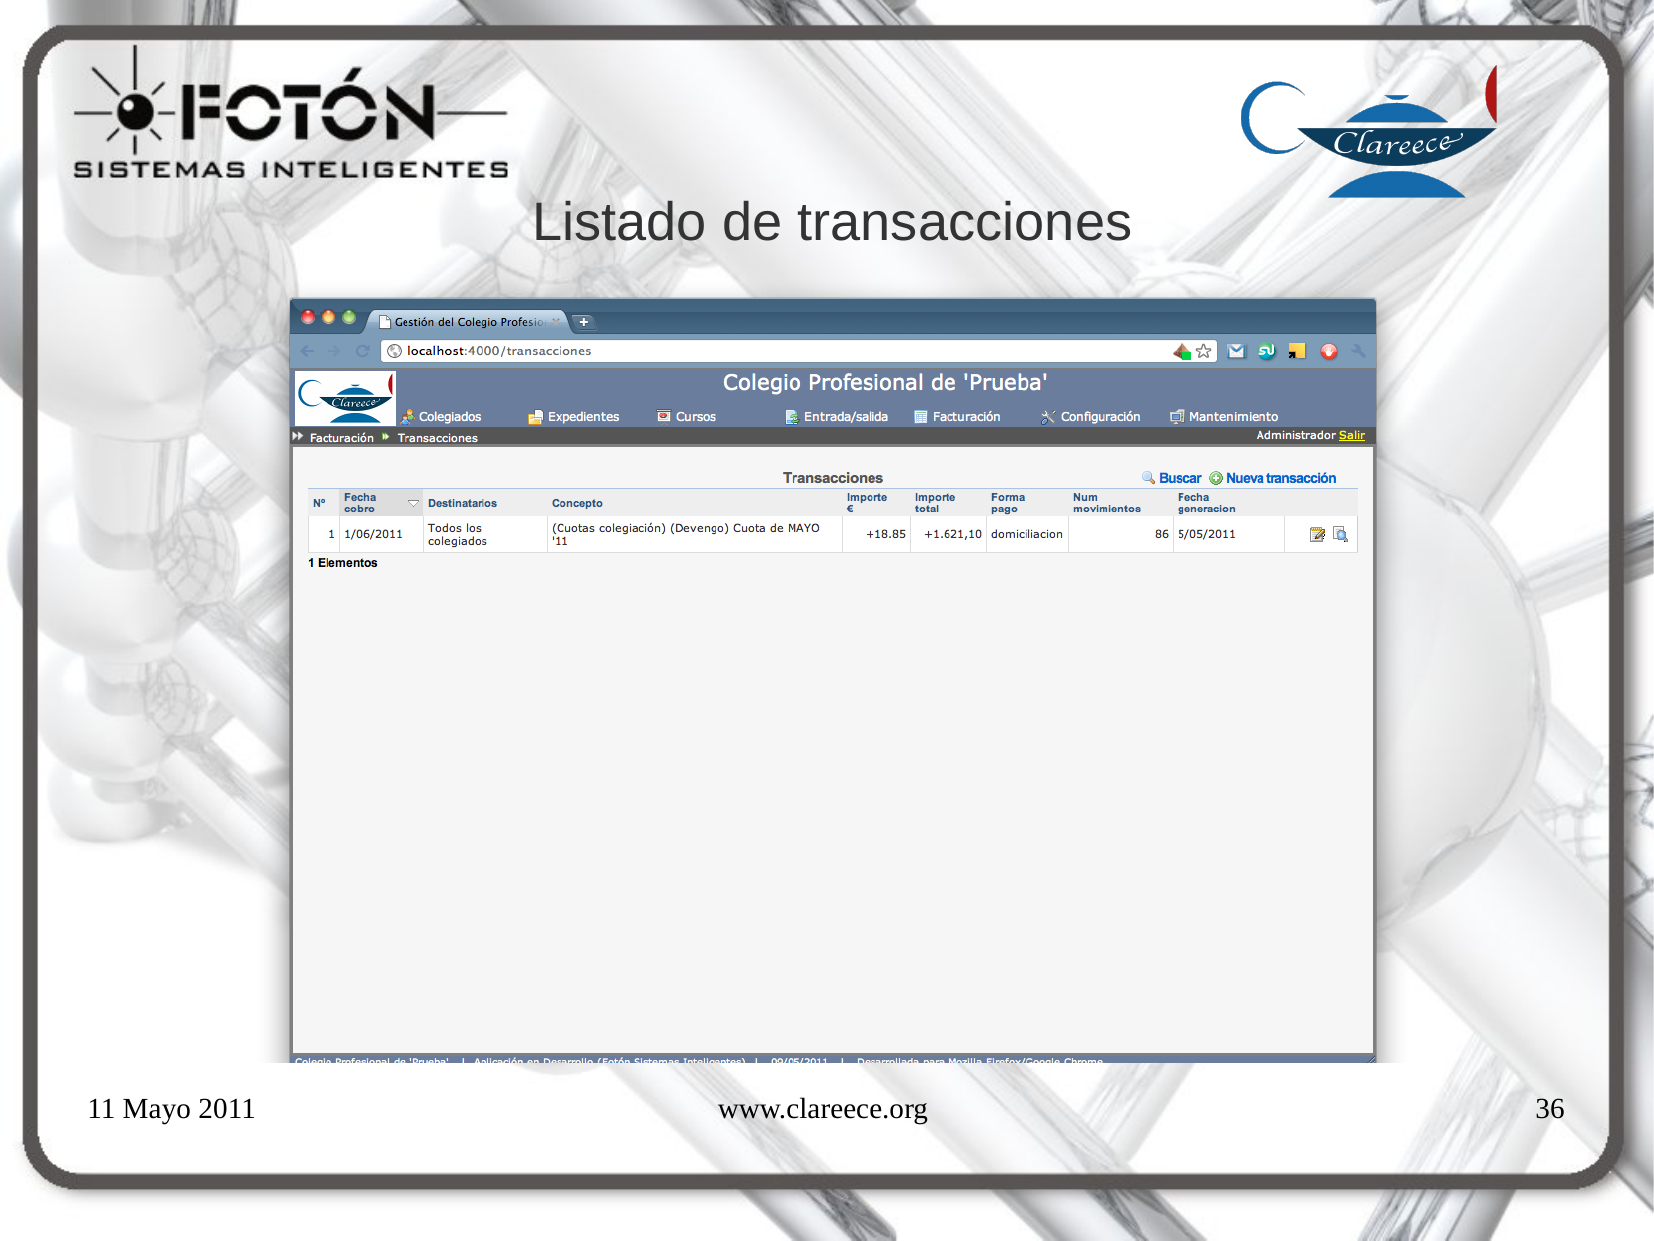

# Listado de transacciones
11 Mayo 2011
www.clareece.org
36